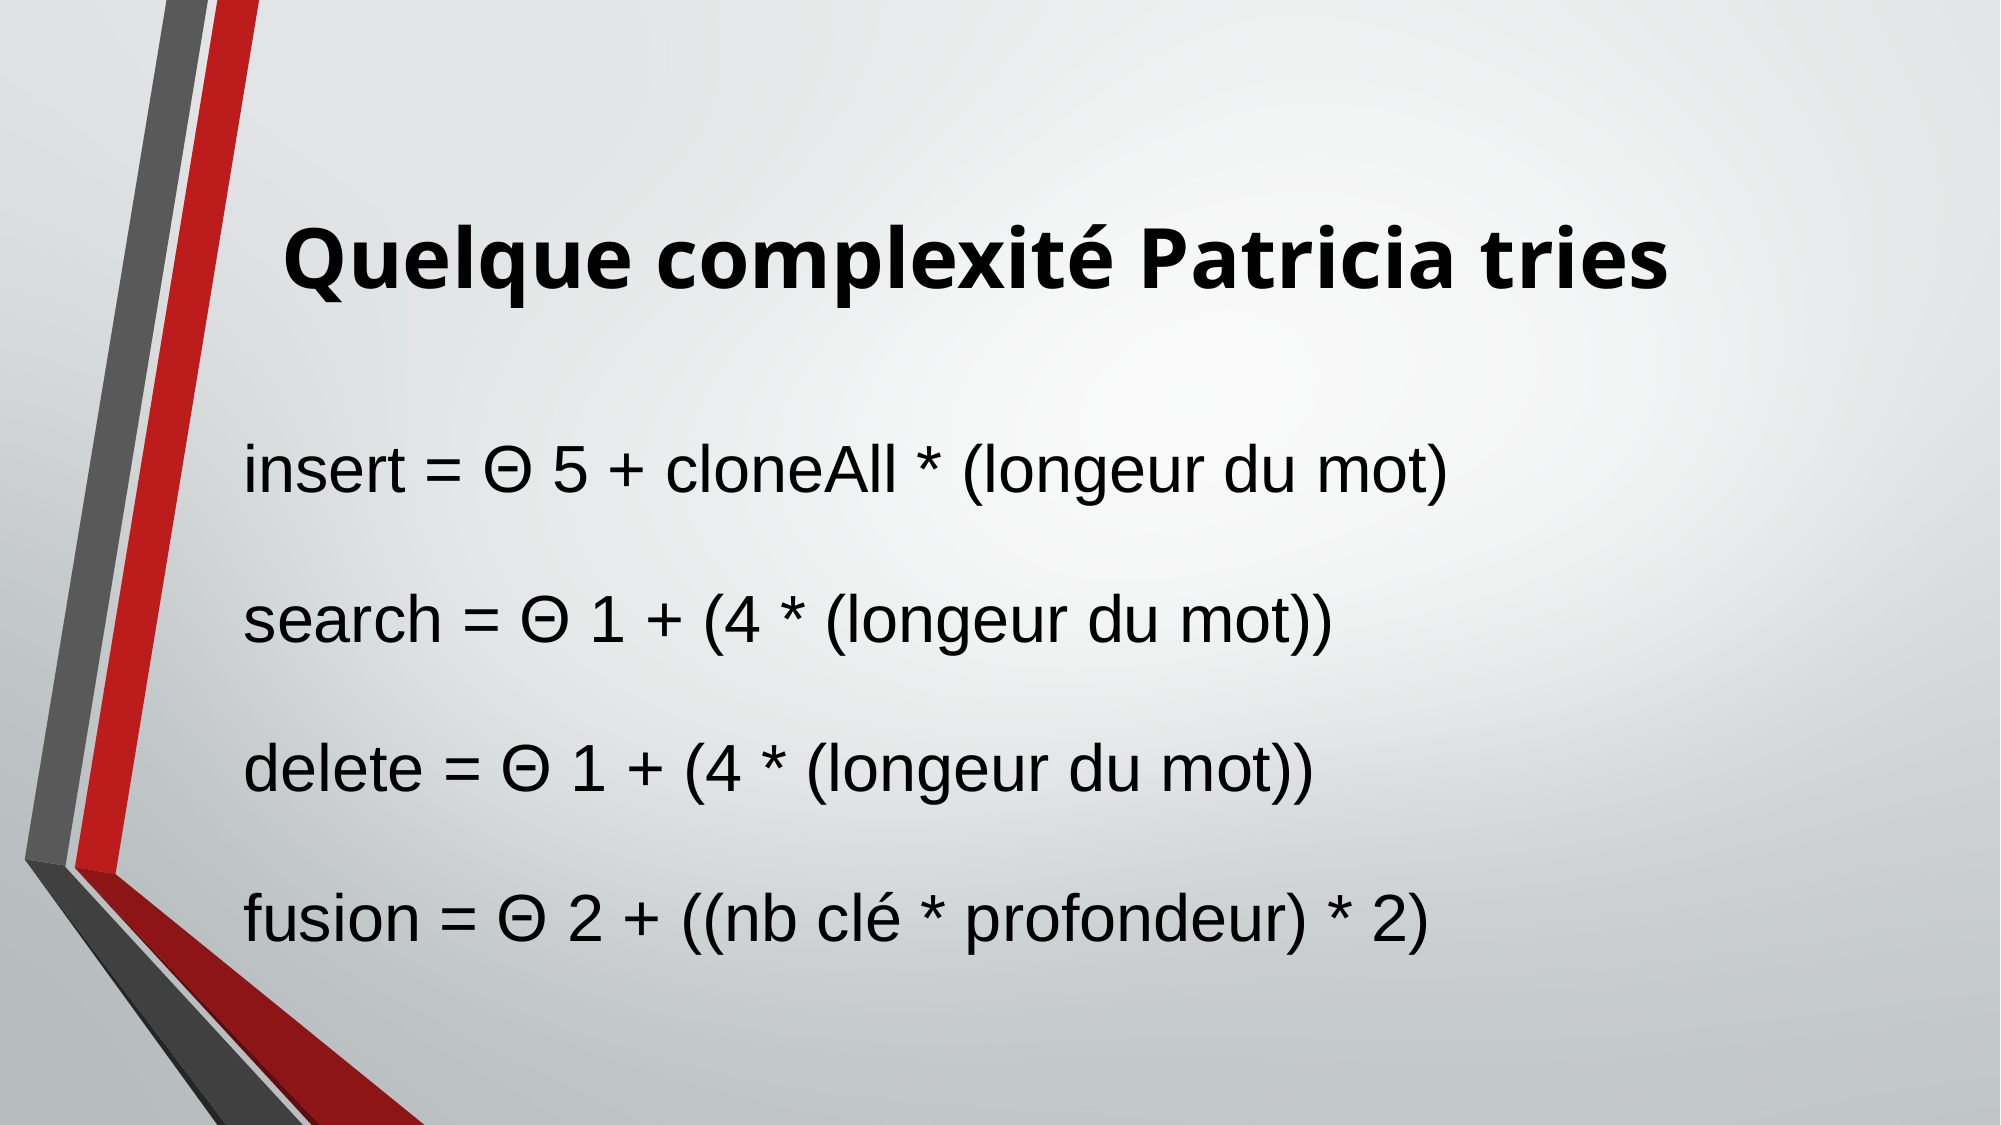

# Quelque complexité Patricia tries
insert = Θ 5 + cloneAll * (longeur du mot)
search = Θ 1 + (4 * (longeur du mot))
delete = Θ 1 + (4 * (longeur du mot))
fusion = Θ 2 + ((nb clé * profondeur) * 2)